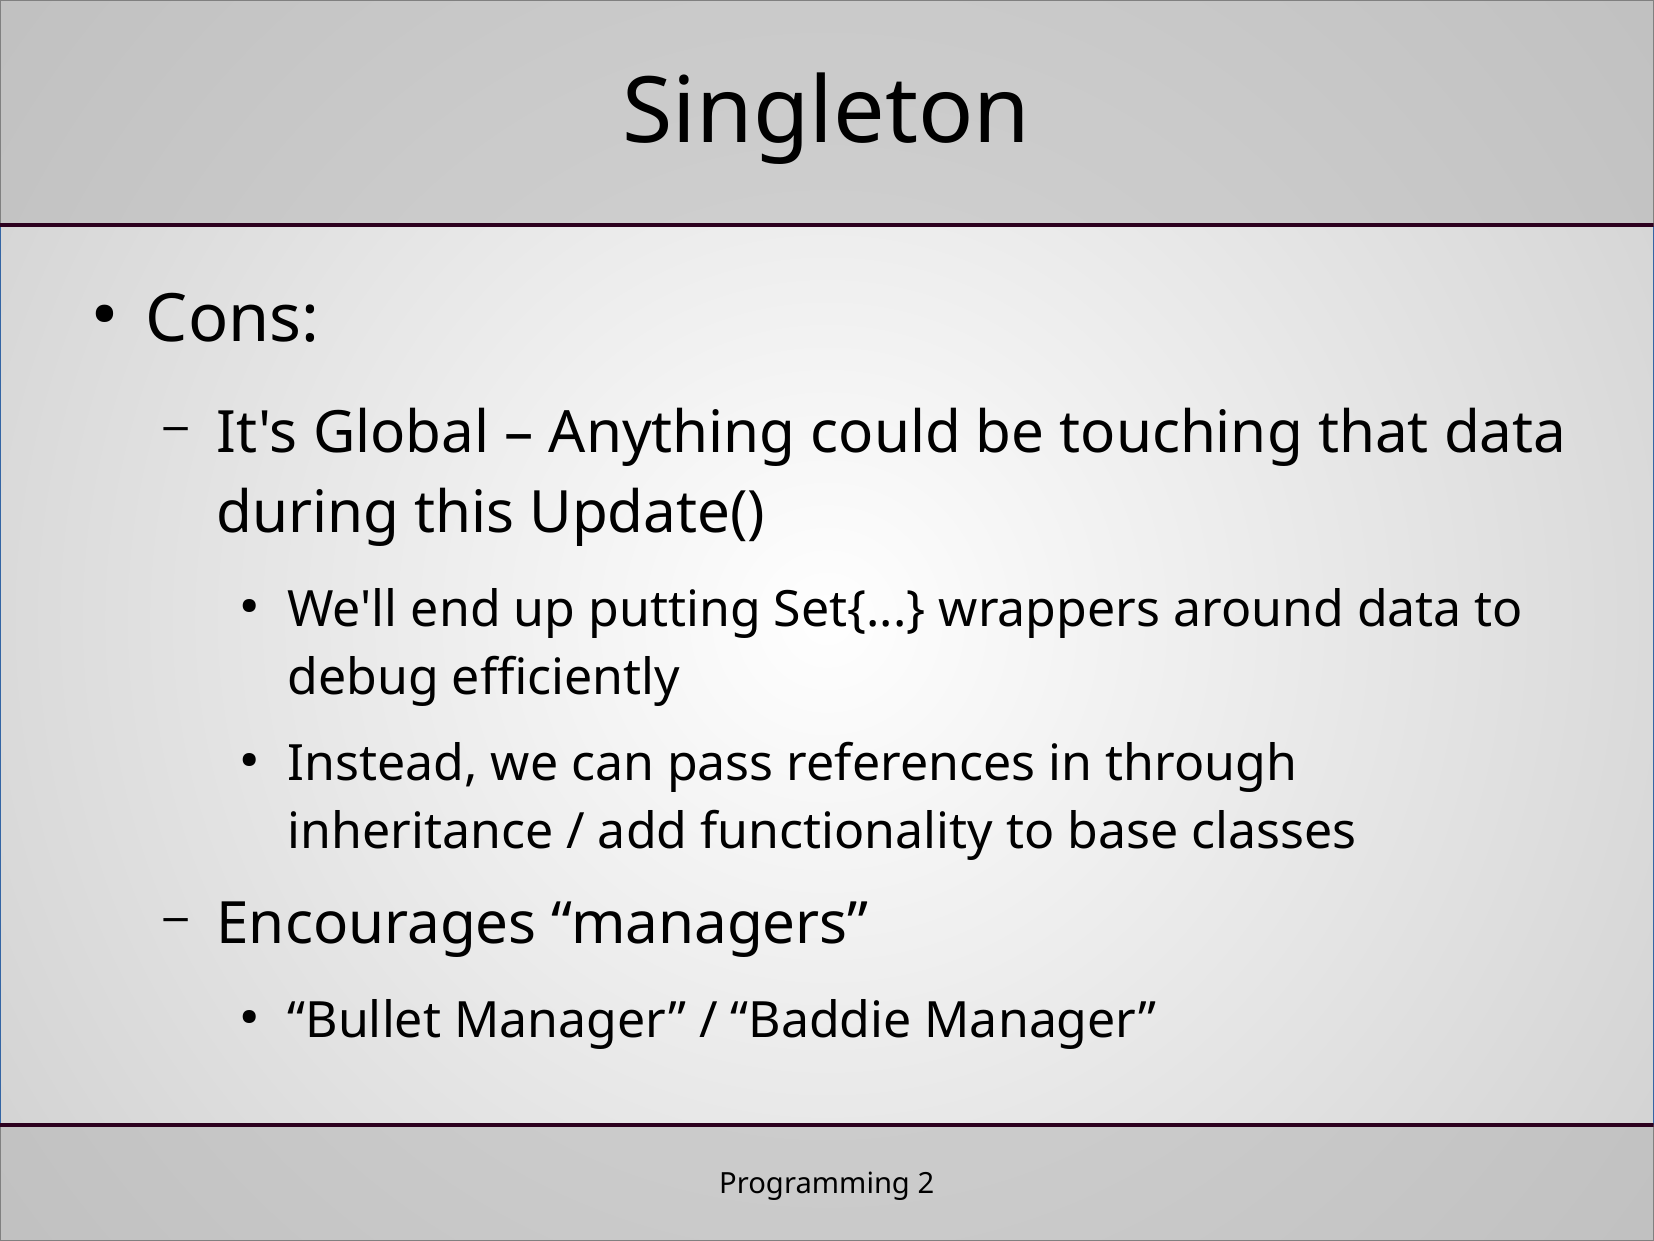

# Singleton
Cons:
It's Global – Anything could be touching that data during this Update()
We'll end up putting Set{...} wrappers around data to debug efficiently
Instead, we can pass references in through inheritance / add functionality to base classes
Encourages “managers”
“Bullet Manager” / “Baddie Manager”